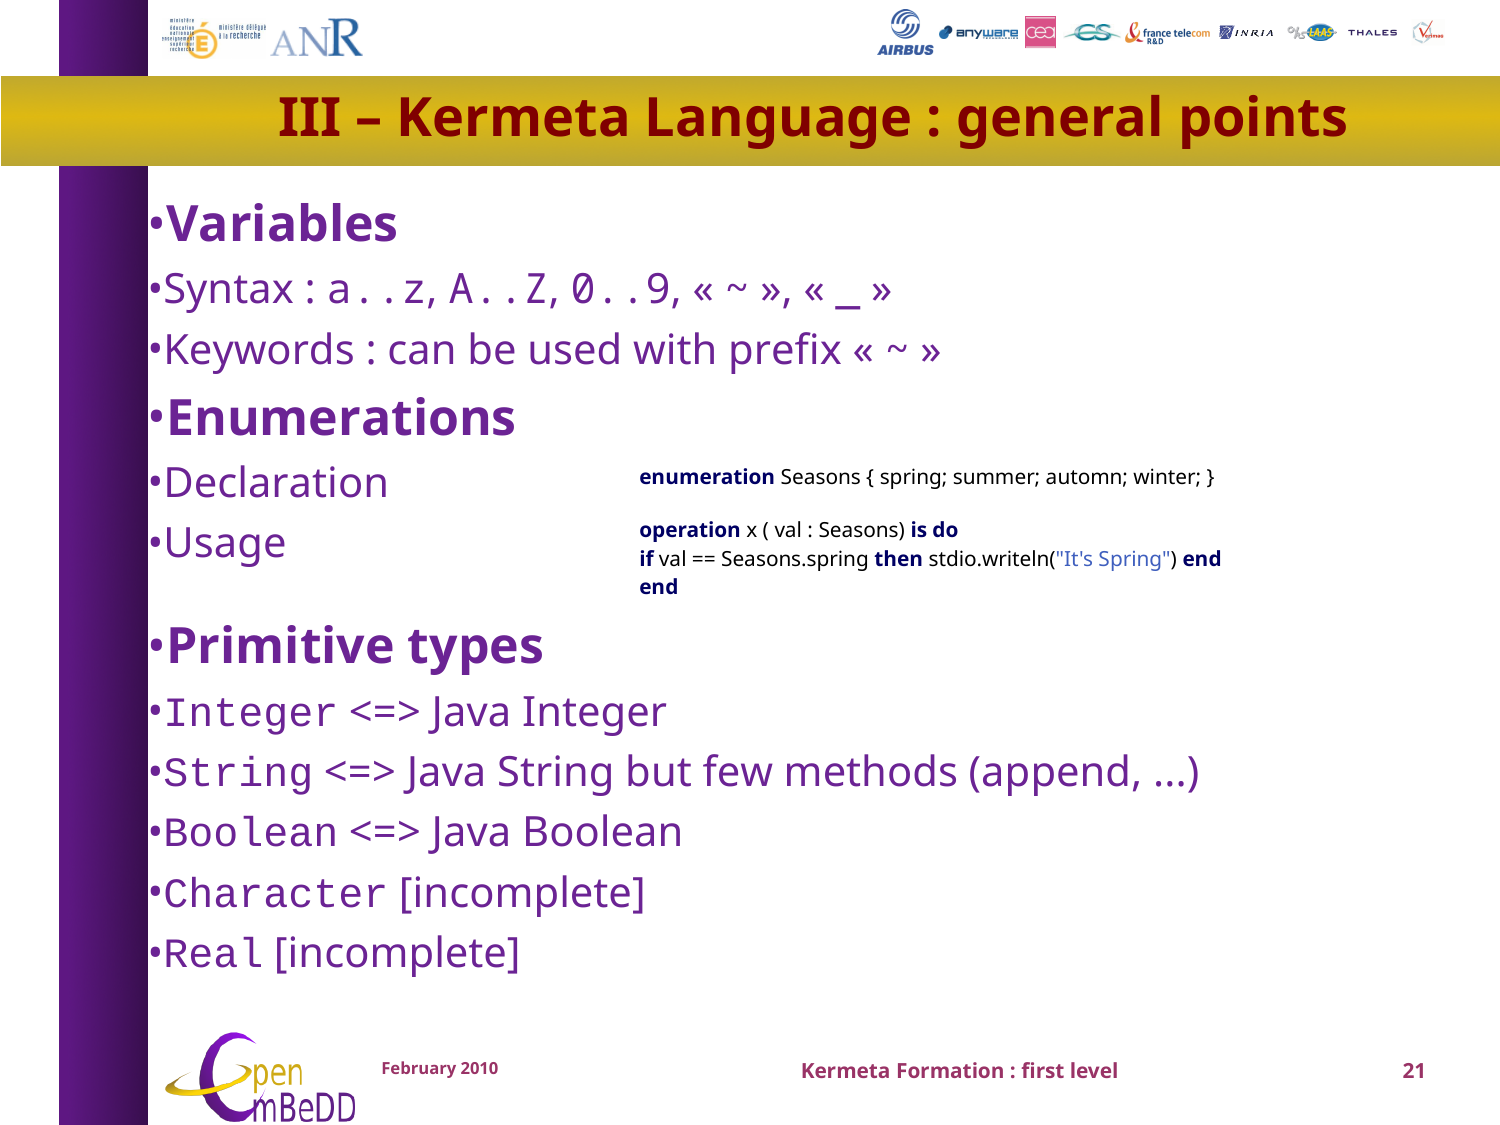

# III – Kermeta Language : general points
Variables
Syntax : a..z, A..Z, 0..9, « ~ », « _ »
Keywords : can be used with prefix « ~ »
Enumerations
Declaration
Usage
Primitive types
Integer <=> Java Integer
String <=> Java String but few methods (append, ...)
Boolean <=> Java Boolean
Character [incomplete]
Real [incomplete]
enumeration Seasons { spring; summer; automn; winter; }
operation x ( val : Seasons) is do
if val == Seasons.spring then stdio.writeln("It's Spring") end
end
Kermeta Formation : first level
February 2010
20